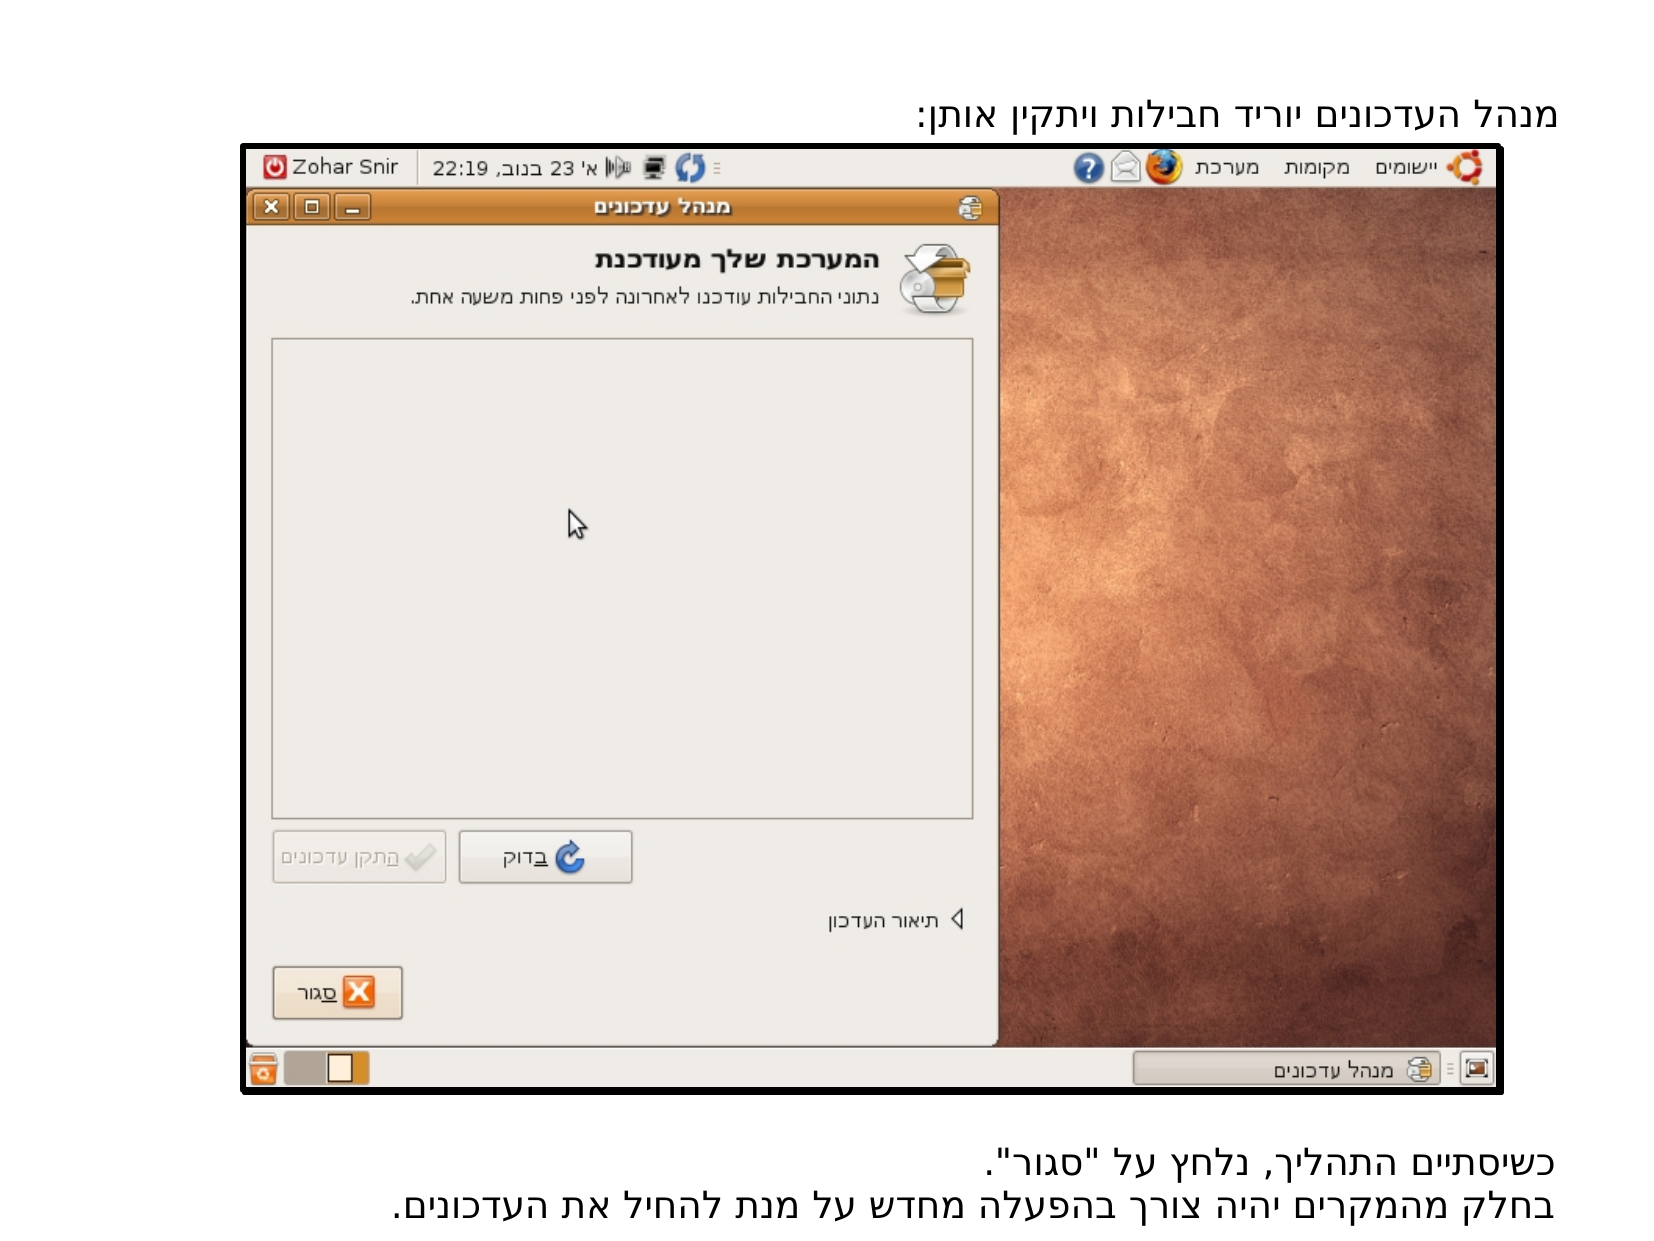

מנהל העדכונים יוריד חבילות ויתקין אותן:
כשיסתיים התהליך, נלחץ על "סגור".
בחלק מהמקרים יהיה צורך בהפעלה מחדש על מנת להחיל את העדכונים.